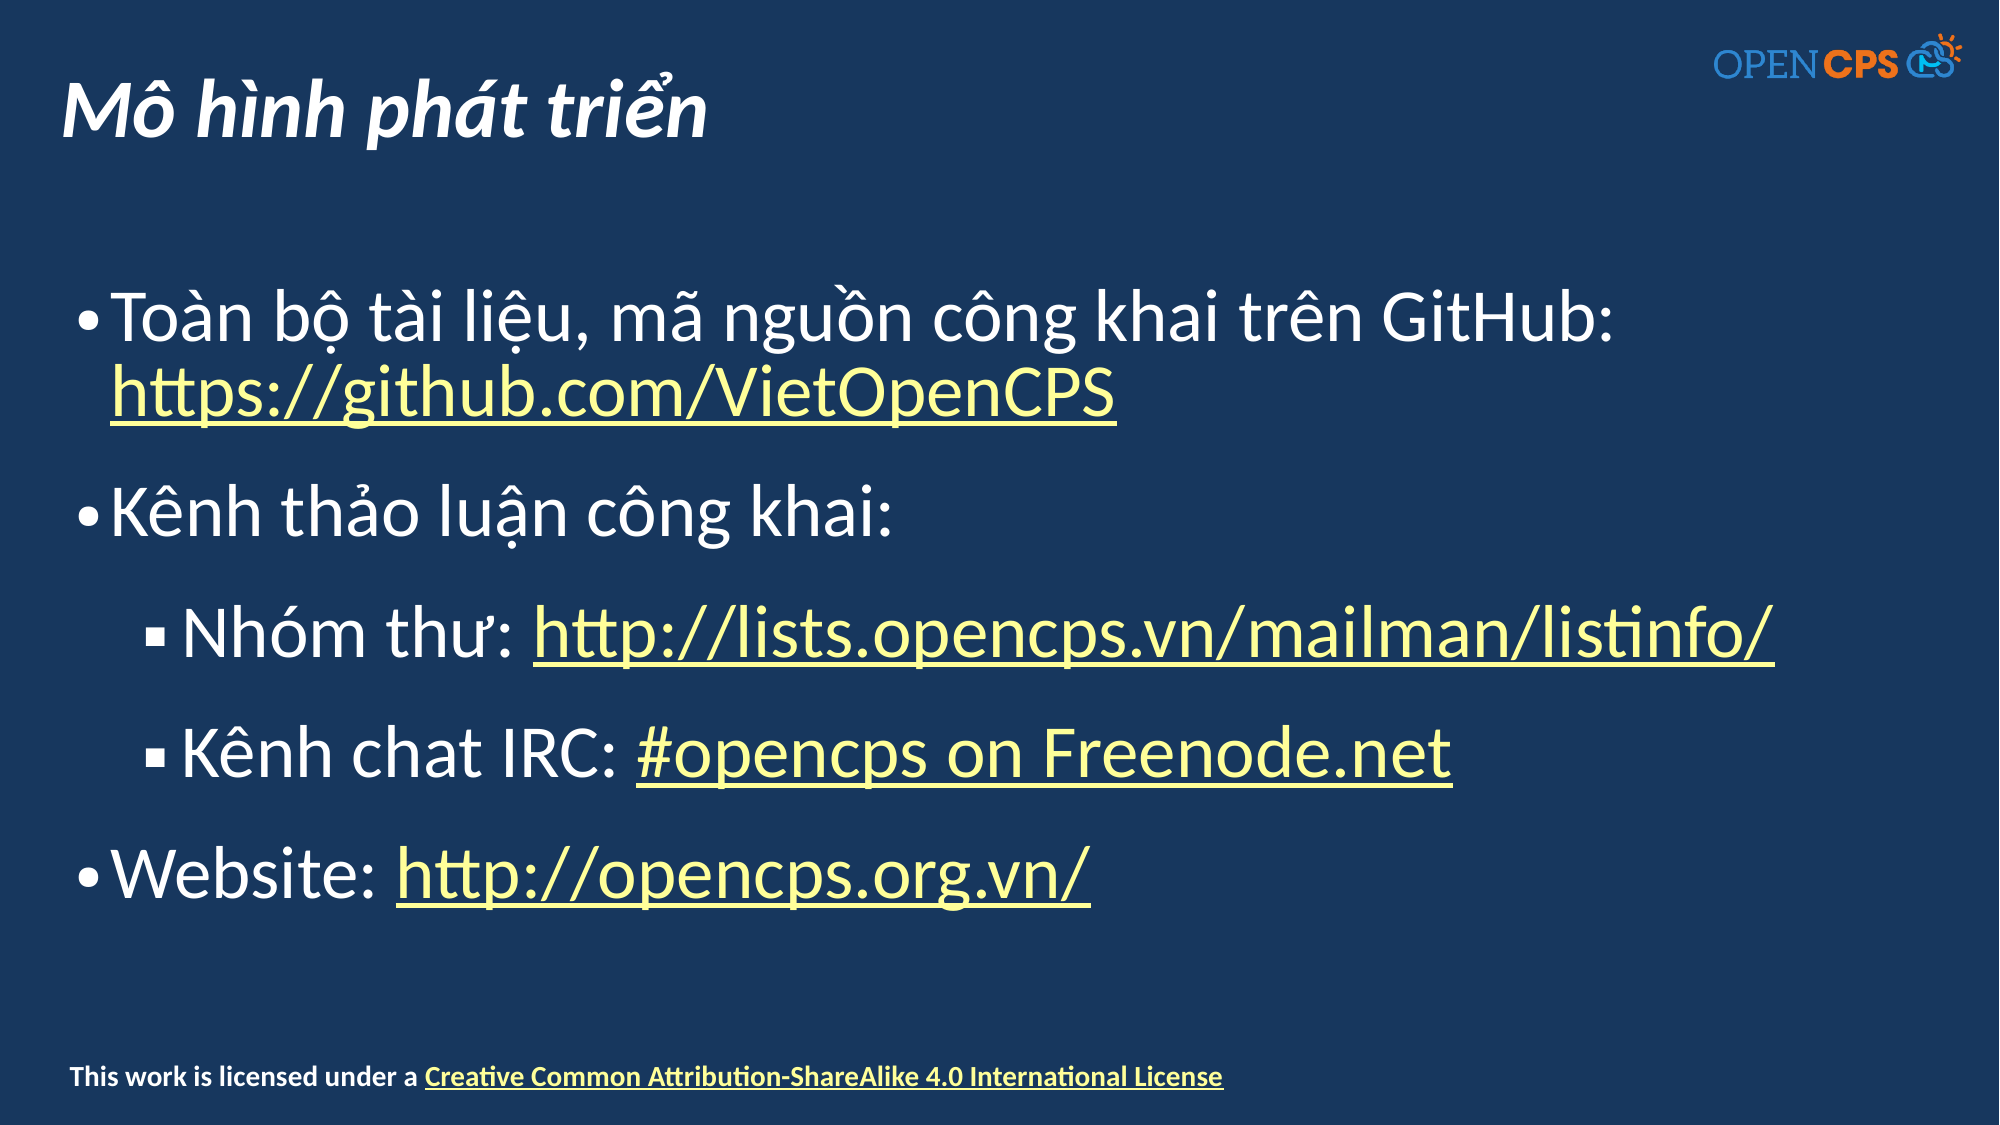

Mô hình phát triển
Toàn bộ tài liệu, mã nguồn công khai trên GitHub: https://github.com/VietOpenCPS
Kênh thảo luận công khai:
Nhóm thư: http://lists.opencps.vn/mailman/listinfo/
Kênh chat IRC: #opencps on Freenode.net
Website: http://opencps.org.vn/
This work is licensed under a Creative Common Attribution-ShareAlike 4.0 International License